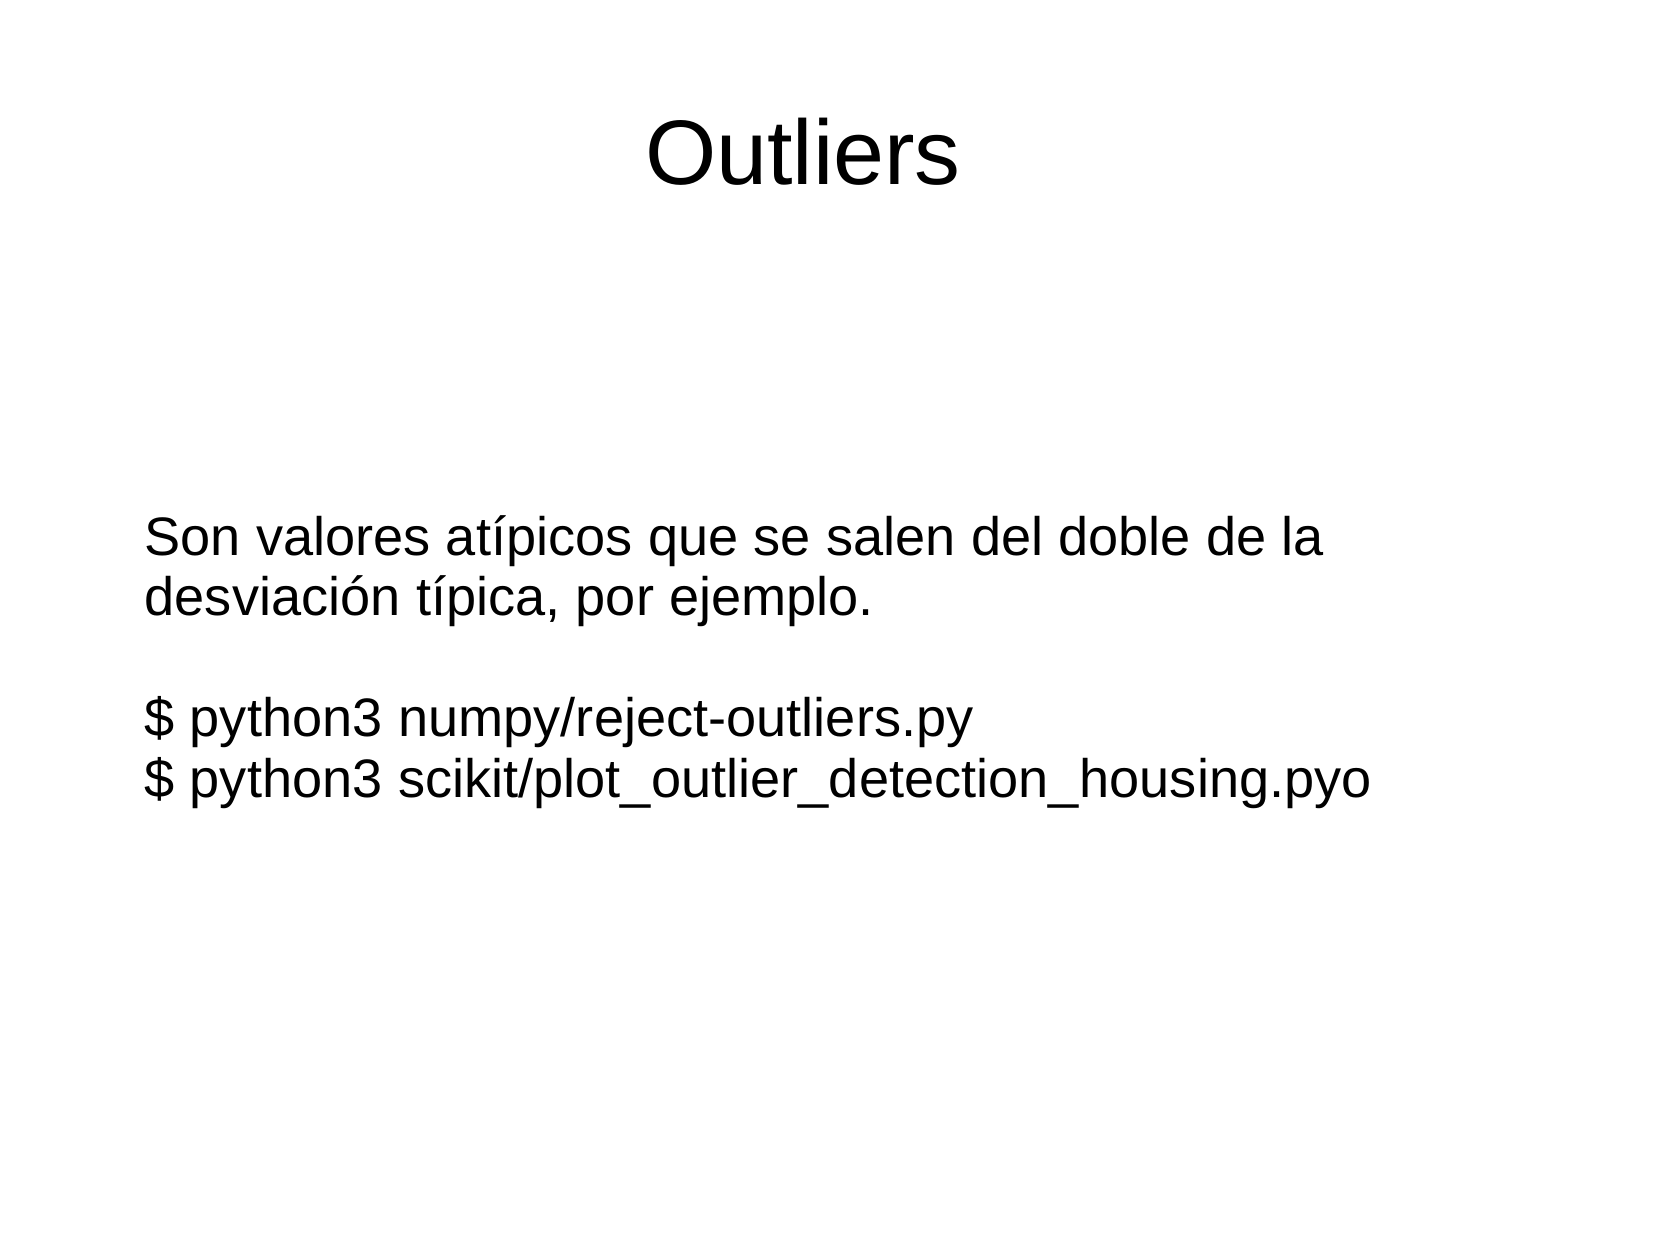

# Outliers
Son valores atípicos que se salen del doble de la desviación típica, por ejemplo.
$ python3 numpy/reject-outliers.py
$ python3 scikit/plot_outlier_detection_housing.pyo